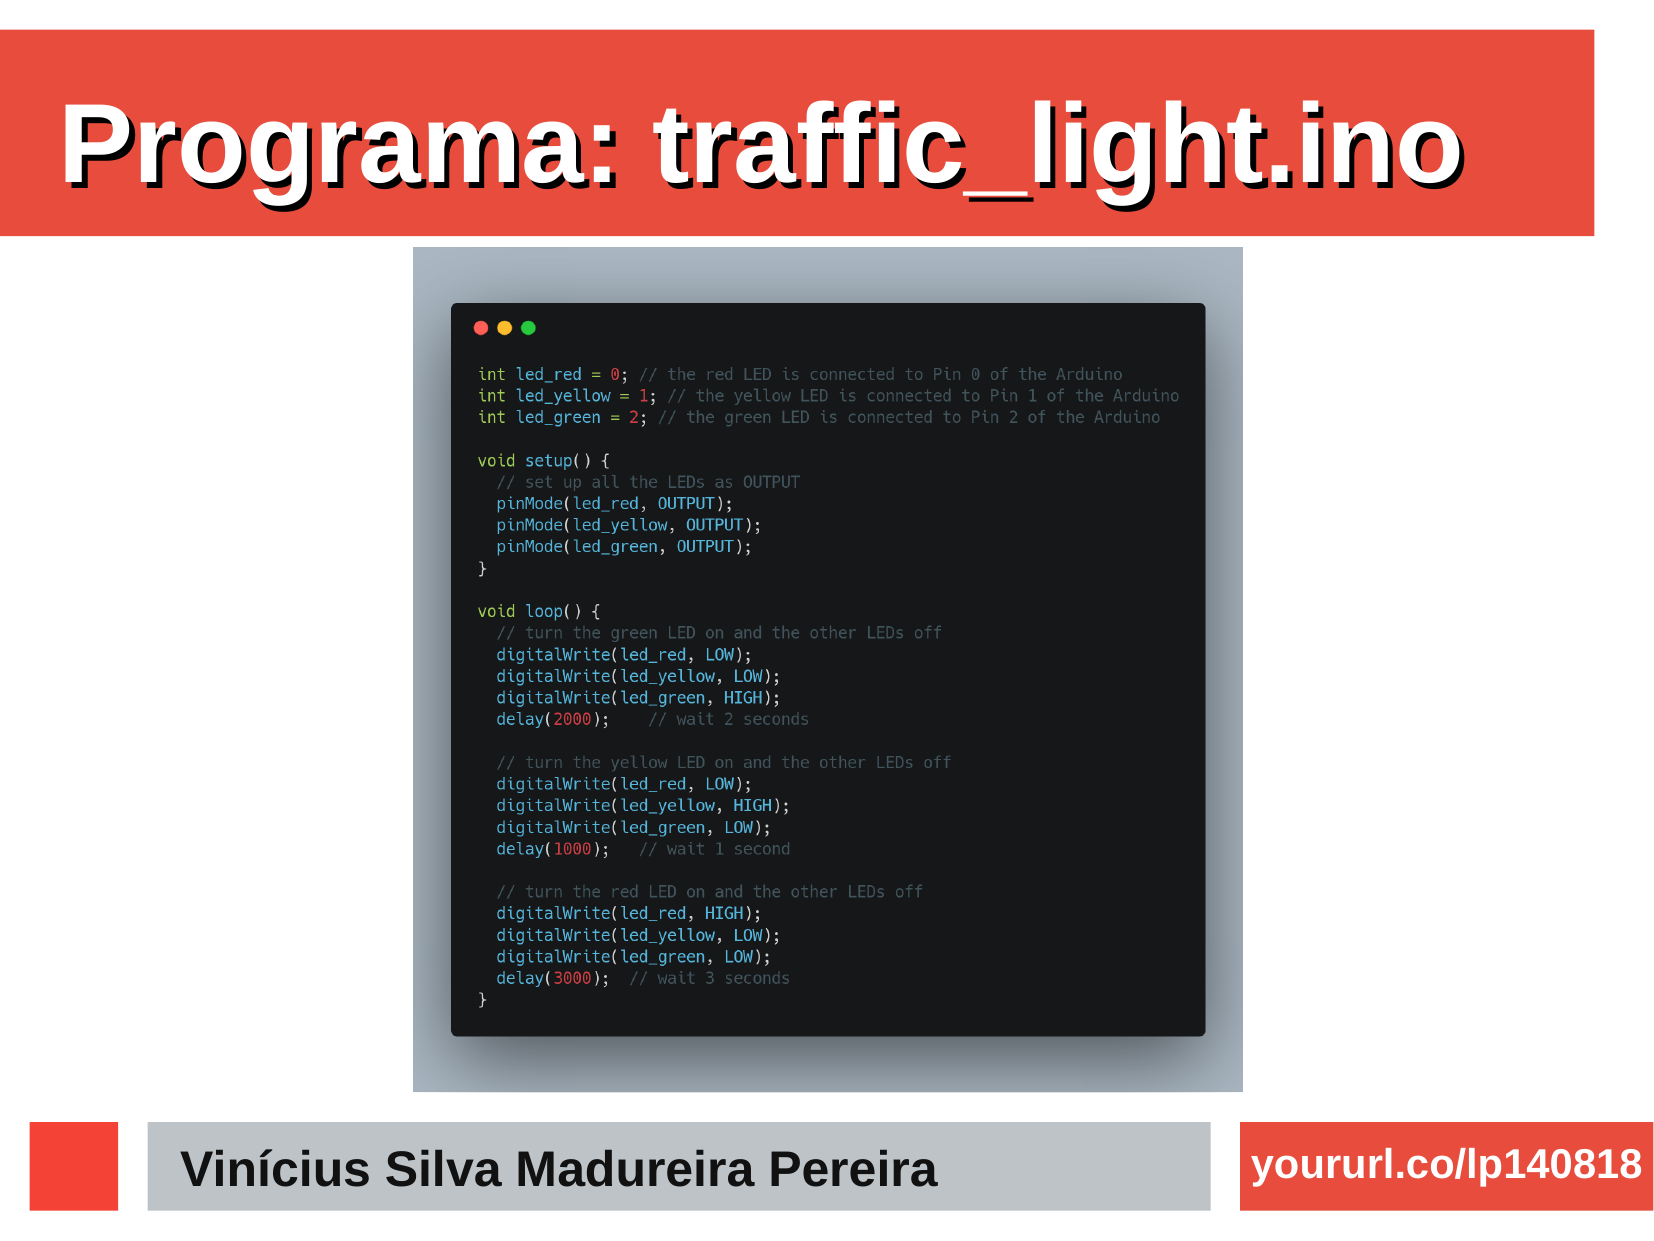

# Programa: traffic_light.ino
Vinícius Silva Madureira Pereira
yoururl.co/lp140818